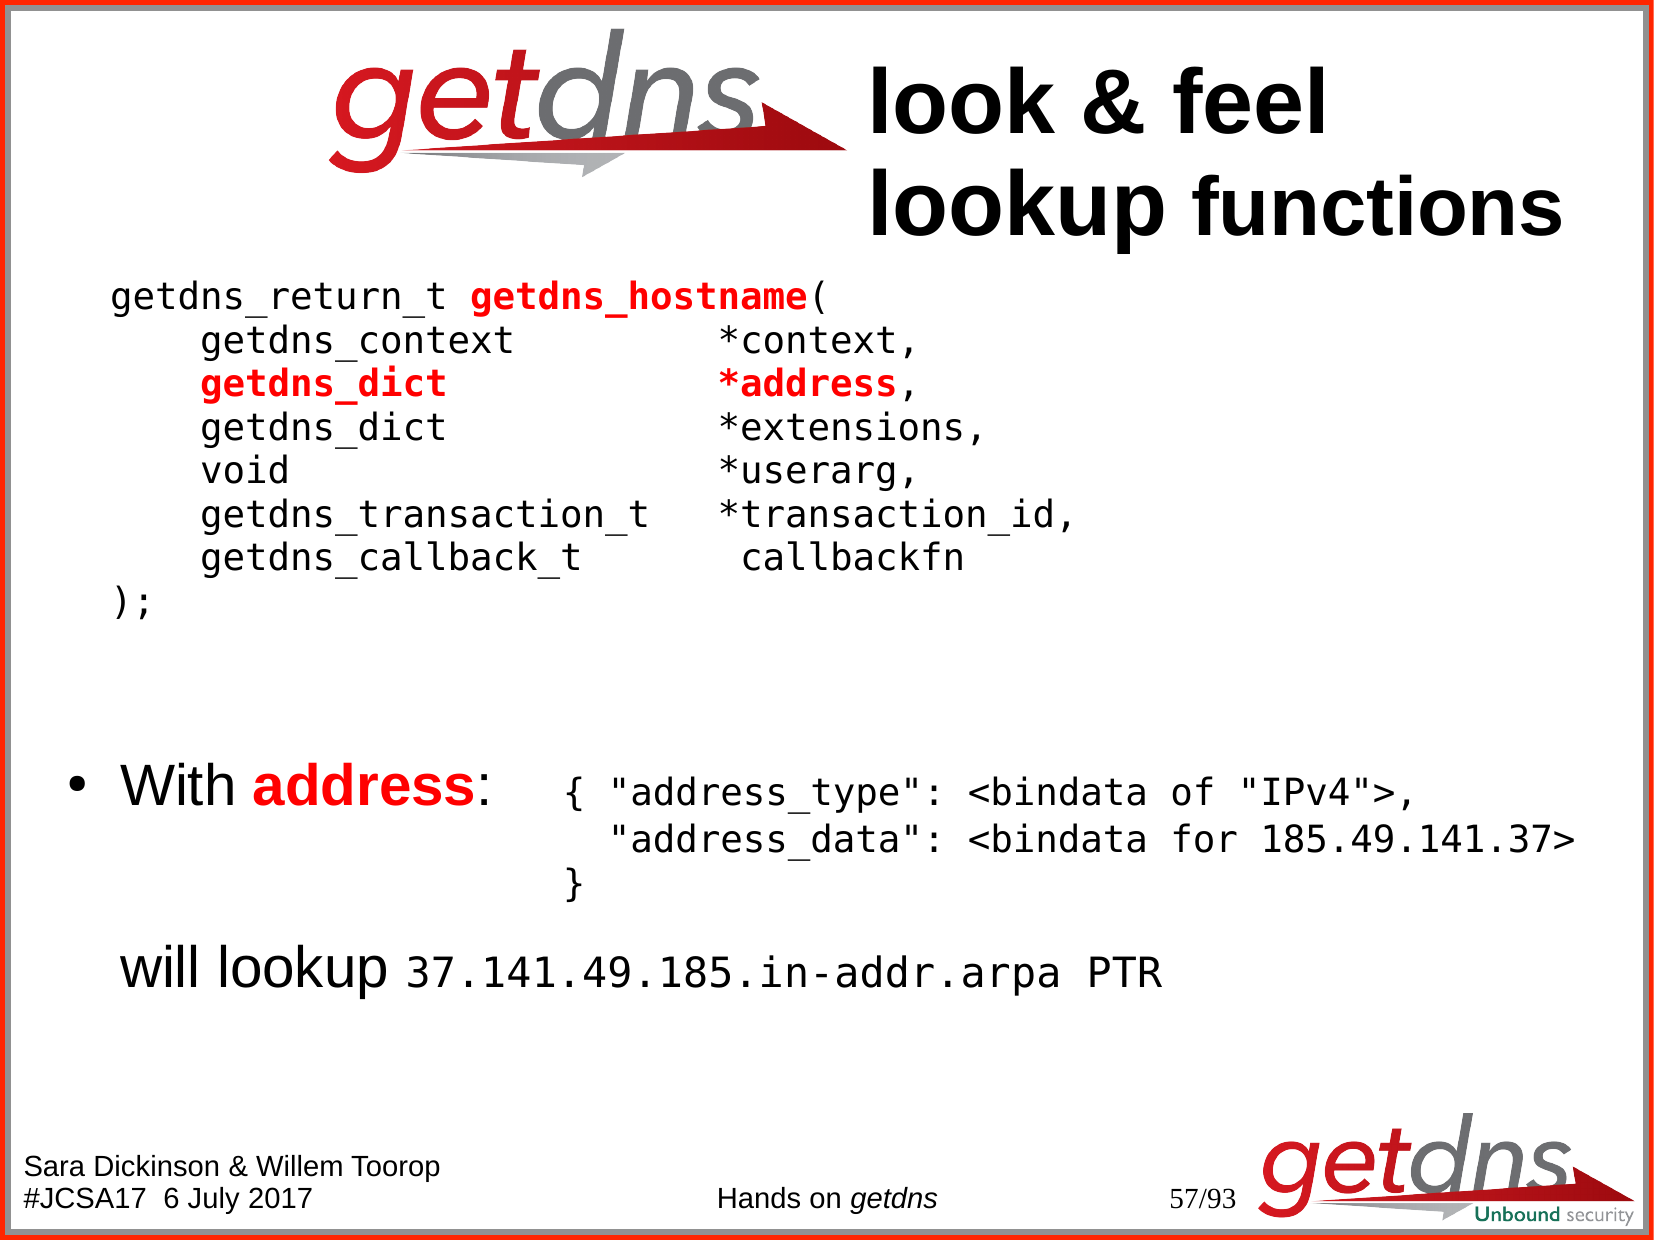

look & feel
							 lookup functions
getdns_return_t getdns_hostname(
 getdns_context *context,
 getdns_dict *address,
 getdns_dict *extensions,
 void *userarg,
 getdns_transaction_t *transaction_id,
 getdns_callback_t callbackfn
);
# With address:	{ "address_type": <bindata of "IPv4">, "address_data": <bindata for 185.49.141.37> }
will lookup 37.141.49.185.in-addr.arpa PTR
57